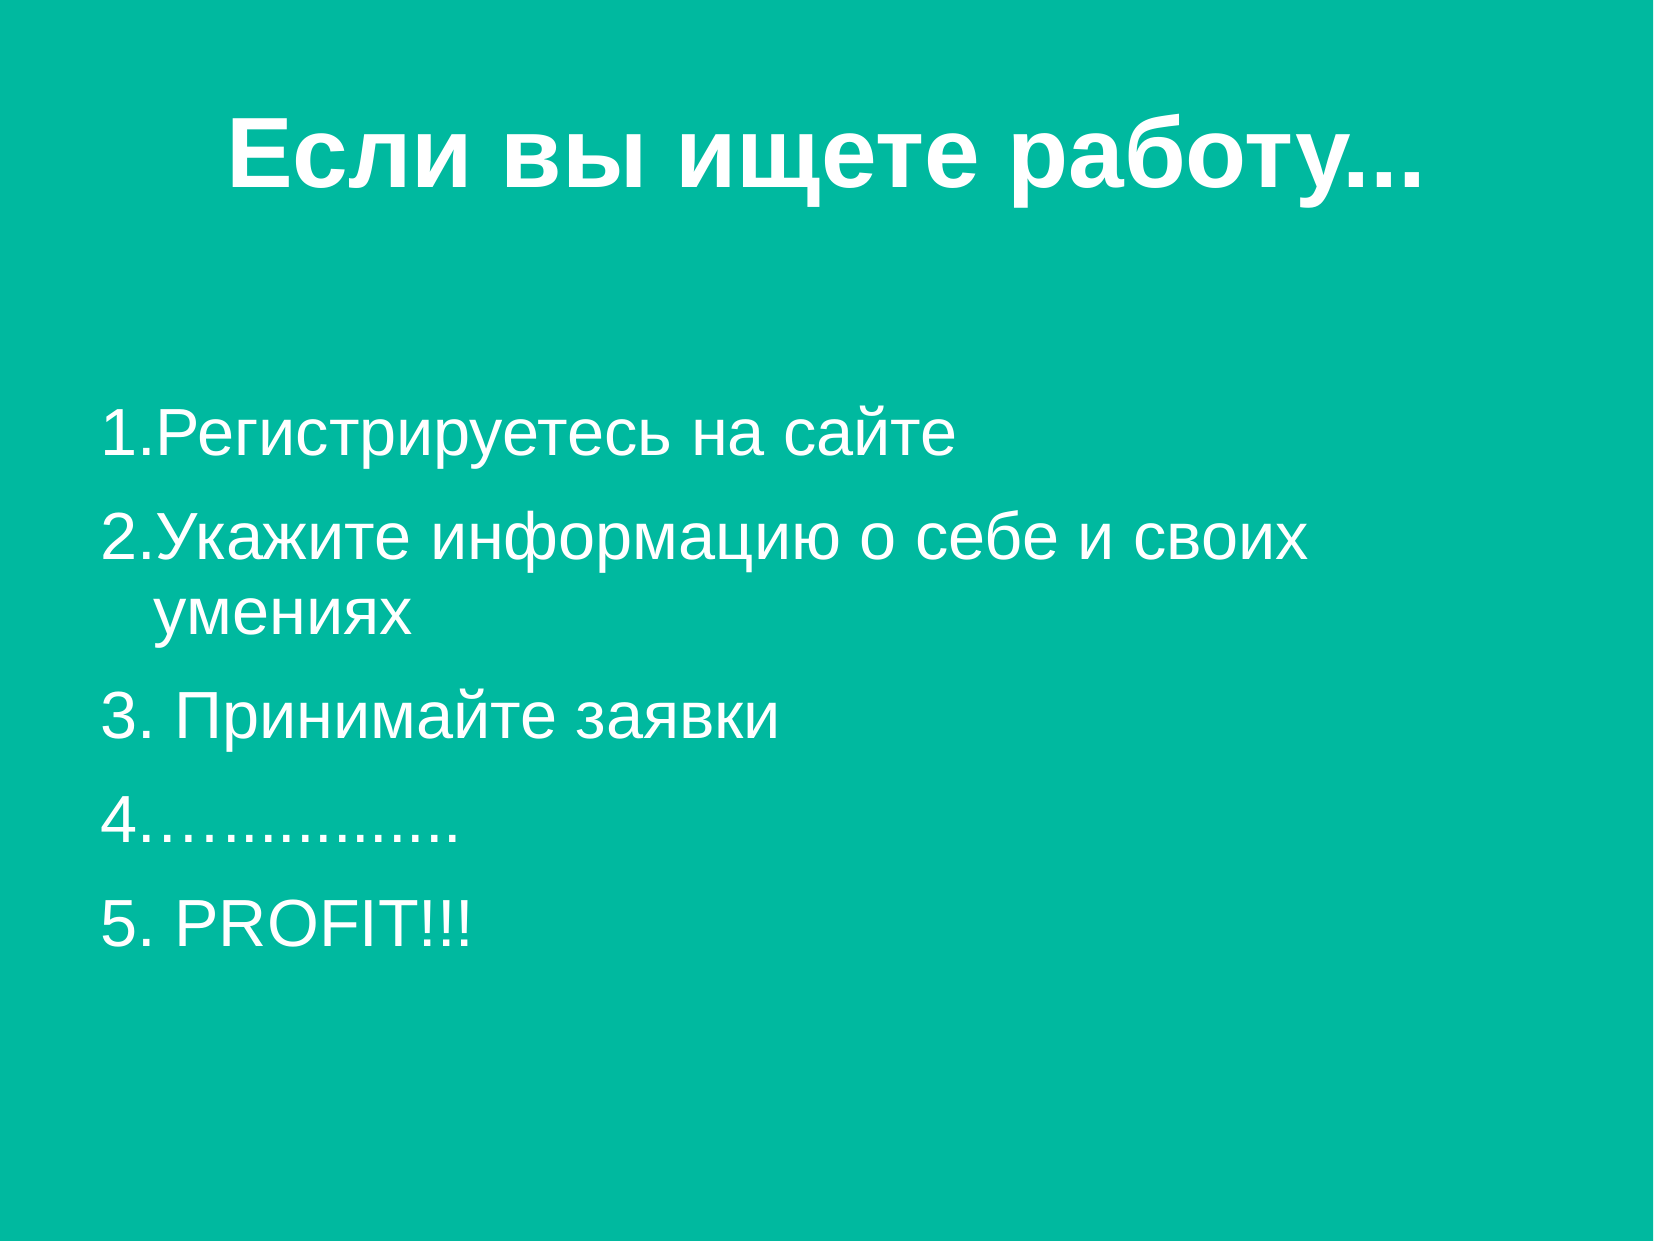

# Если вы ищете работу...
Регистрируетесь на сайте
Укажите информацию о себе и своих умениях
 Принимайте заявки
….............
 PROFIT!!!